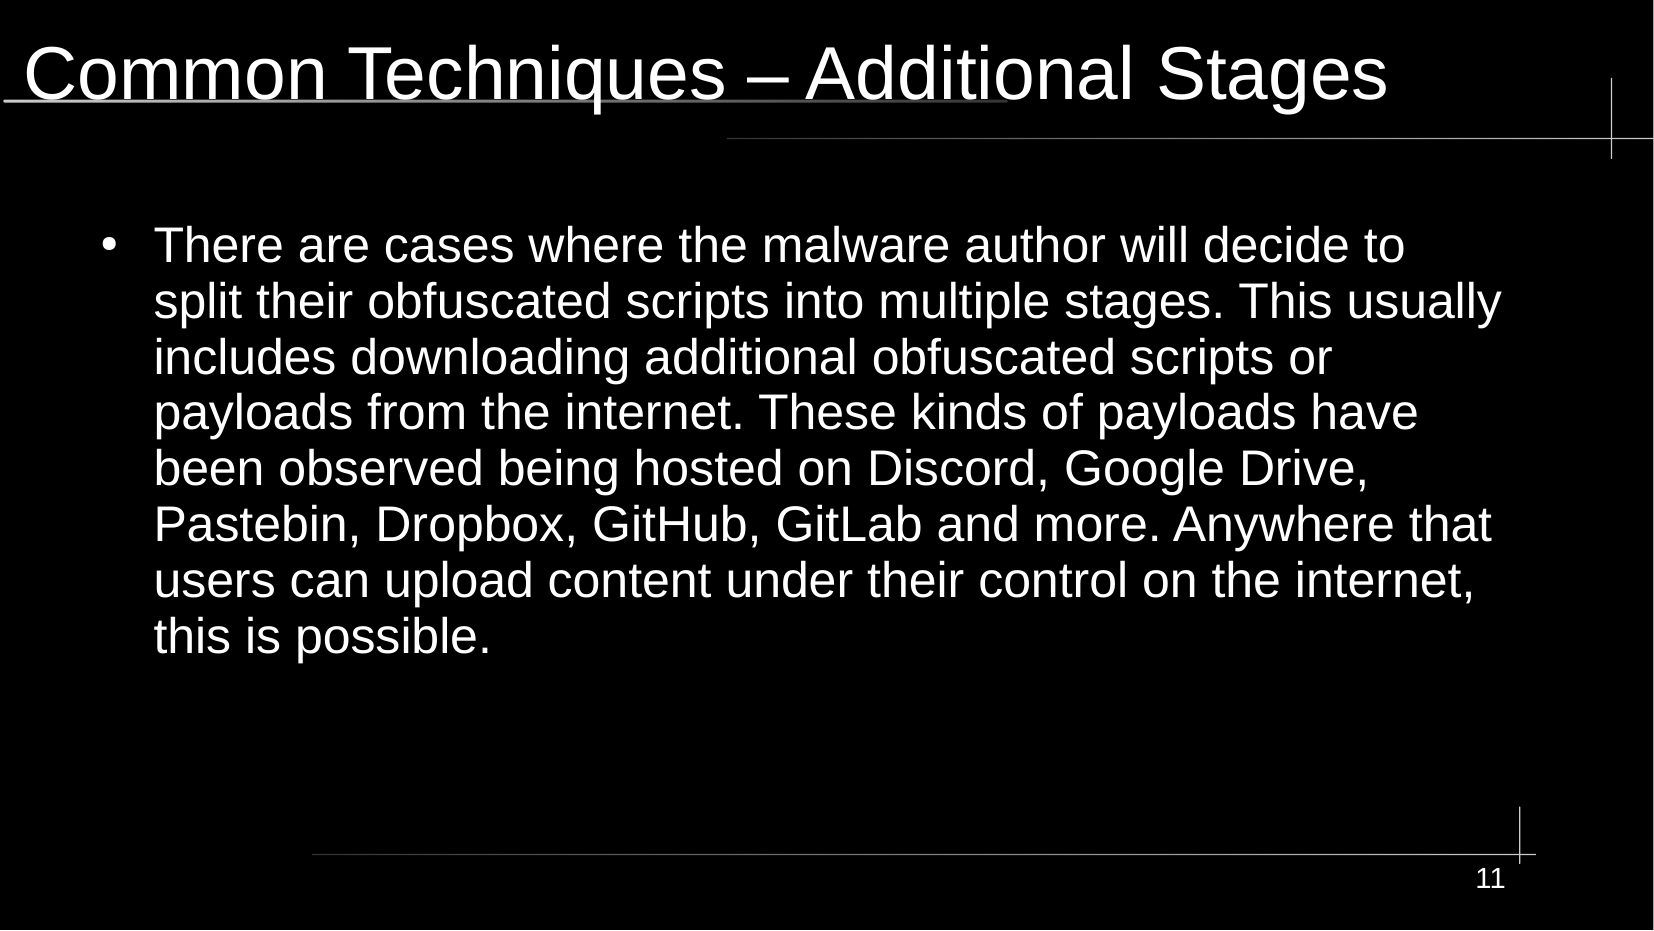

# Common Techniques – Additional Stages
There are cases where the malware author will decide to split their obfuscated scripts into multiple stages. This usually includes downloading additional obfuscated scripts or payloads from the internet. These kinds of payloads have been observed being hosted on Discord, Google Drive, Pastebin, Dropbox, GitHub, GitLab and more. Anywhere that users can upload content under their control on the internet, this is possible.
11